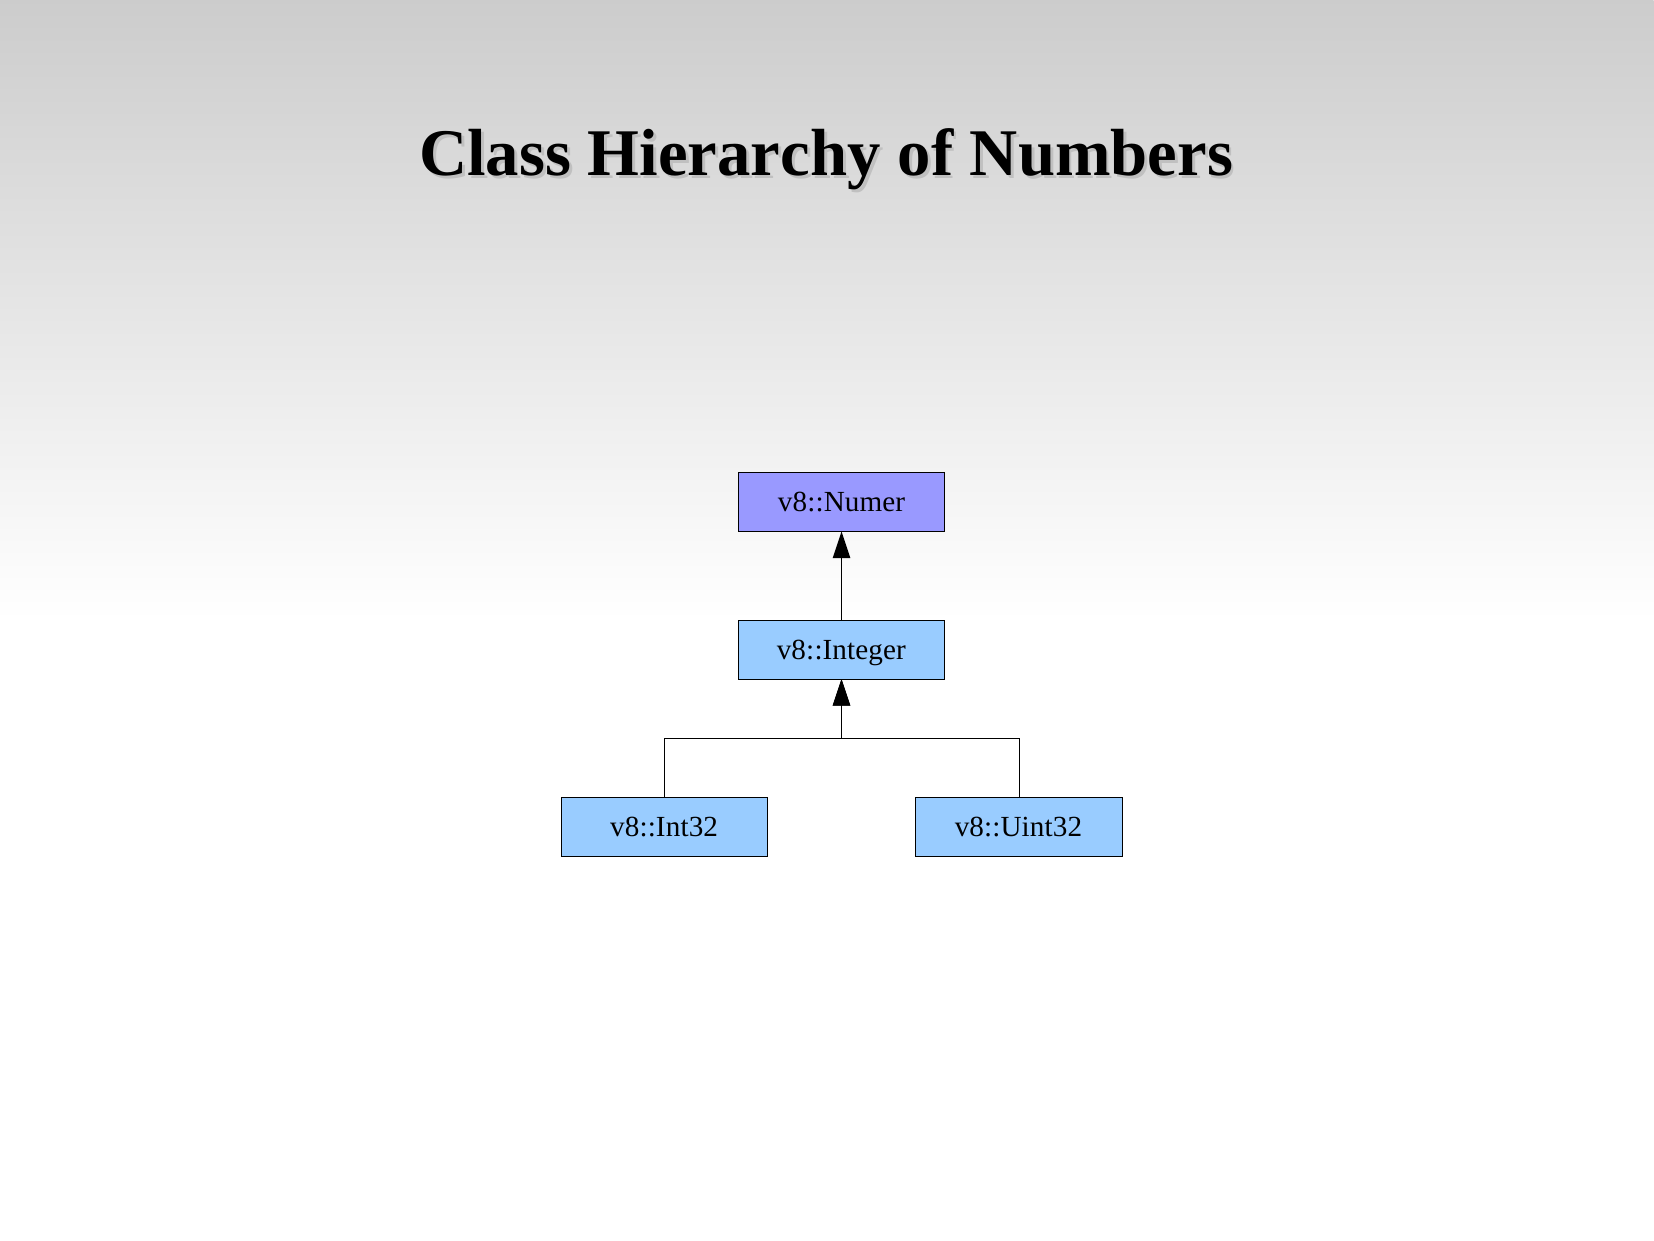

# Class Hierarchy of Numbers
v8::Numer
v8::Integer
v8::Int32
v8::Uint32